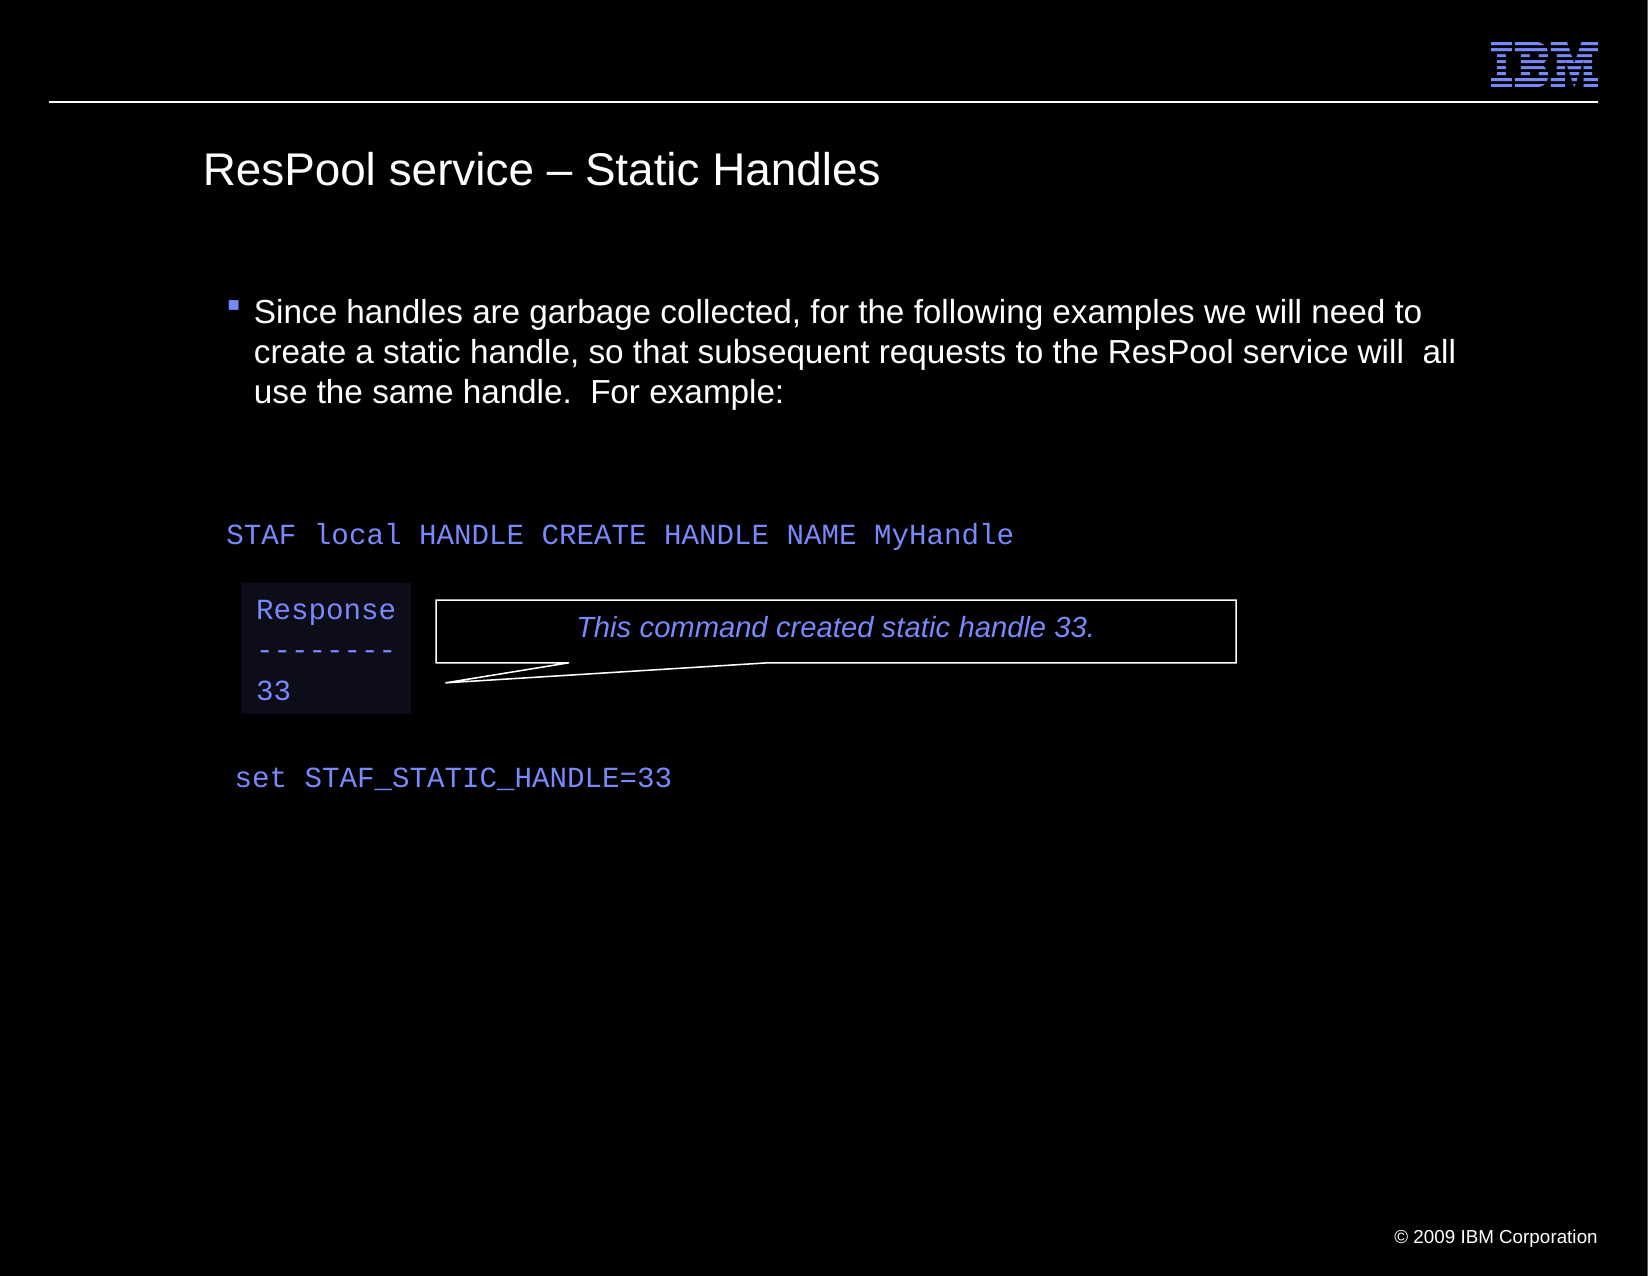

# ResPool service – Static Handles
Since handles are garbage collected, for the following examples we will need to create a static handle, so that subsequent requests to the ResPool service will all use the same handle. For example:
STAF local HANDLE CREATE HANDLE NAME MyHandle
Response
--------
33
This command created static handle 33.
set STAF_STATIC_HANDLE=33